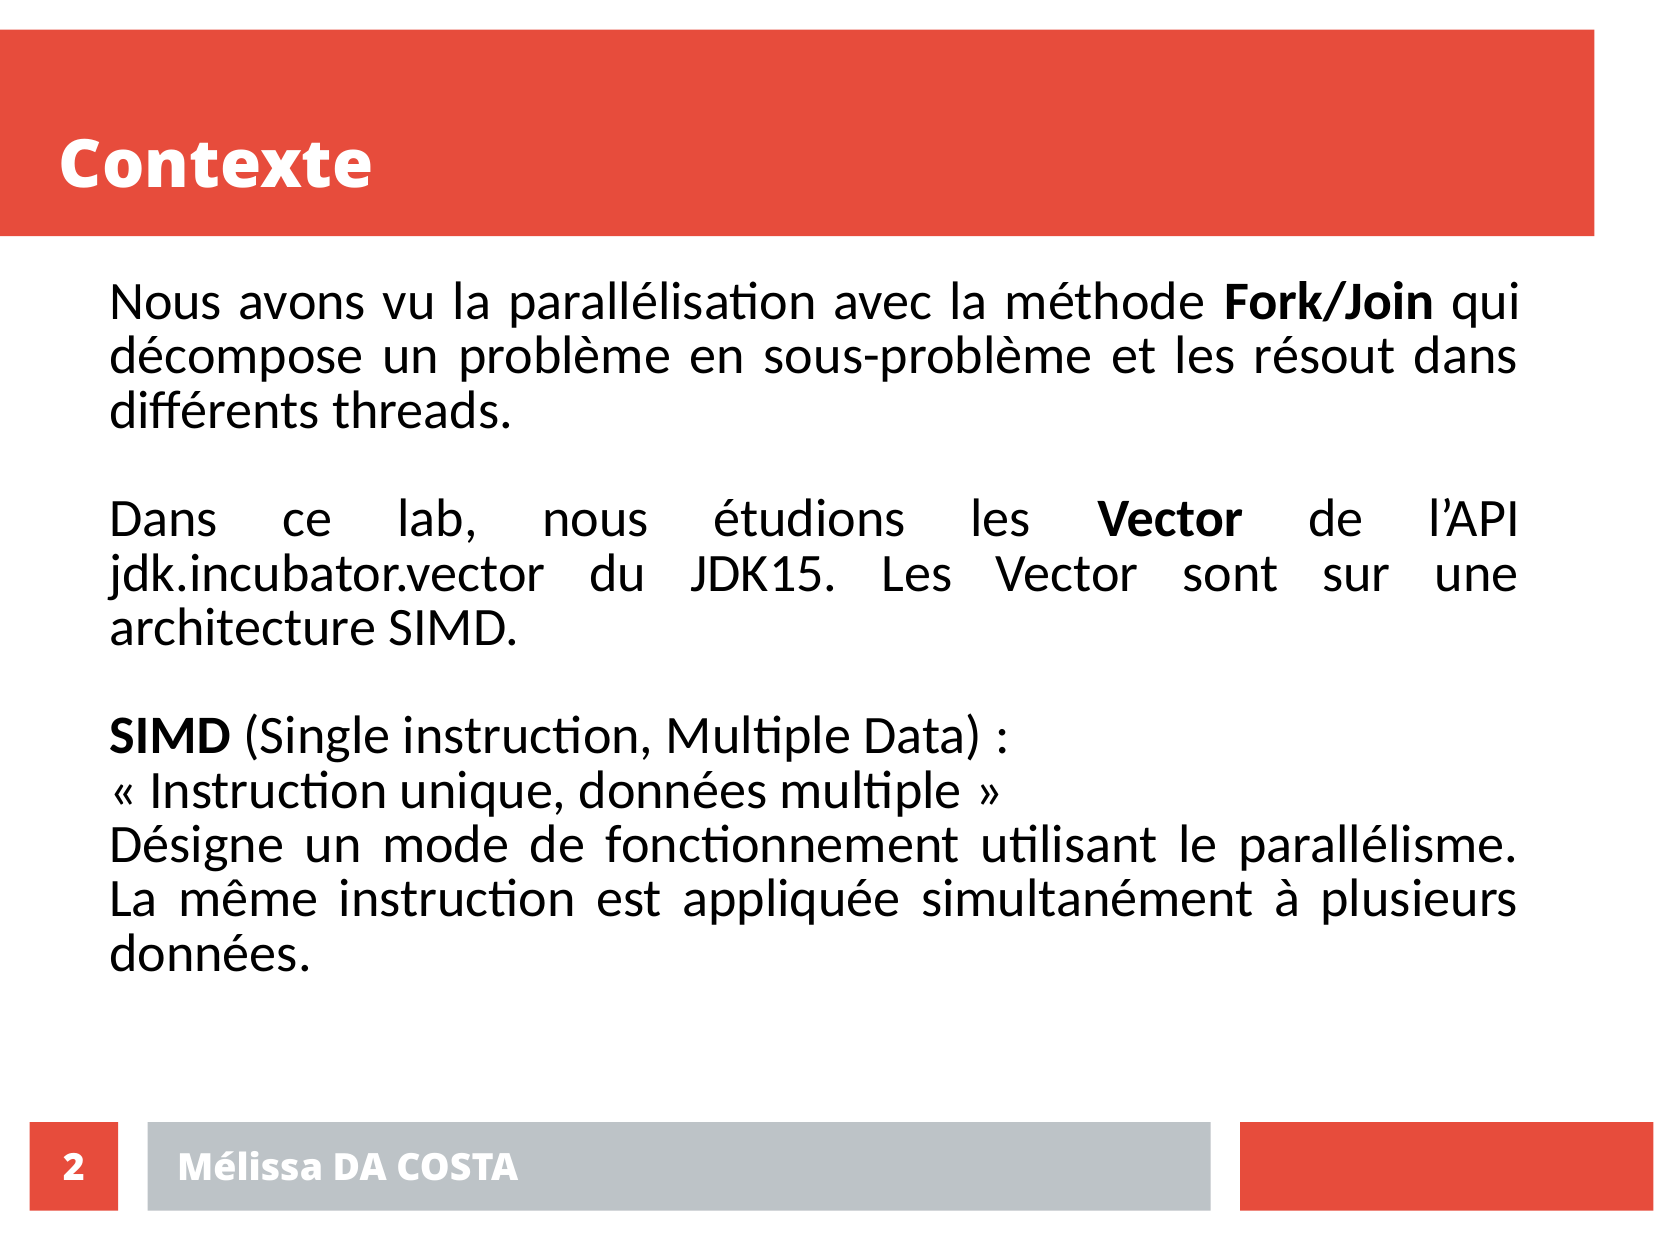

# Contexte
Nous avons vu la parallélisation avec la méthode Fork/Join qui décompose un problème en sous-problème et les résout dans différents threads.
Dans ce lab, nous étudions les Vector de l’API jdk.incubator.vector du JDK15. Les Vector sont sur une architecture SIMD.
SIMD (Single instruction, Multiple Data) :
« Instruction unique, données multiple »
Désigne un mode de fonctionnement utilisant le parallélisme. La même instruction est appliquée simultanément à plusieurs données.
2
Mélissa DA COSTA